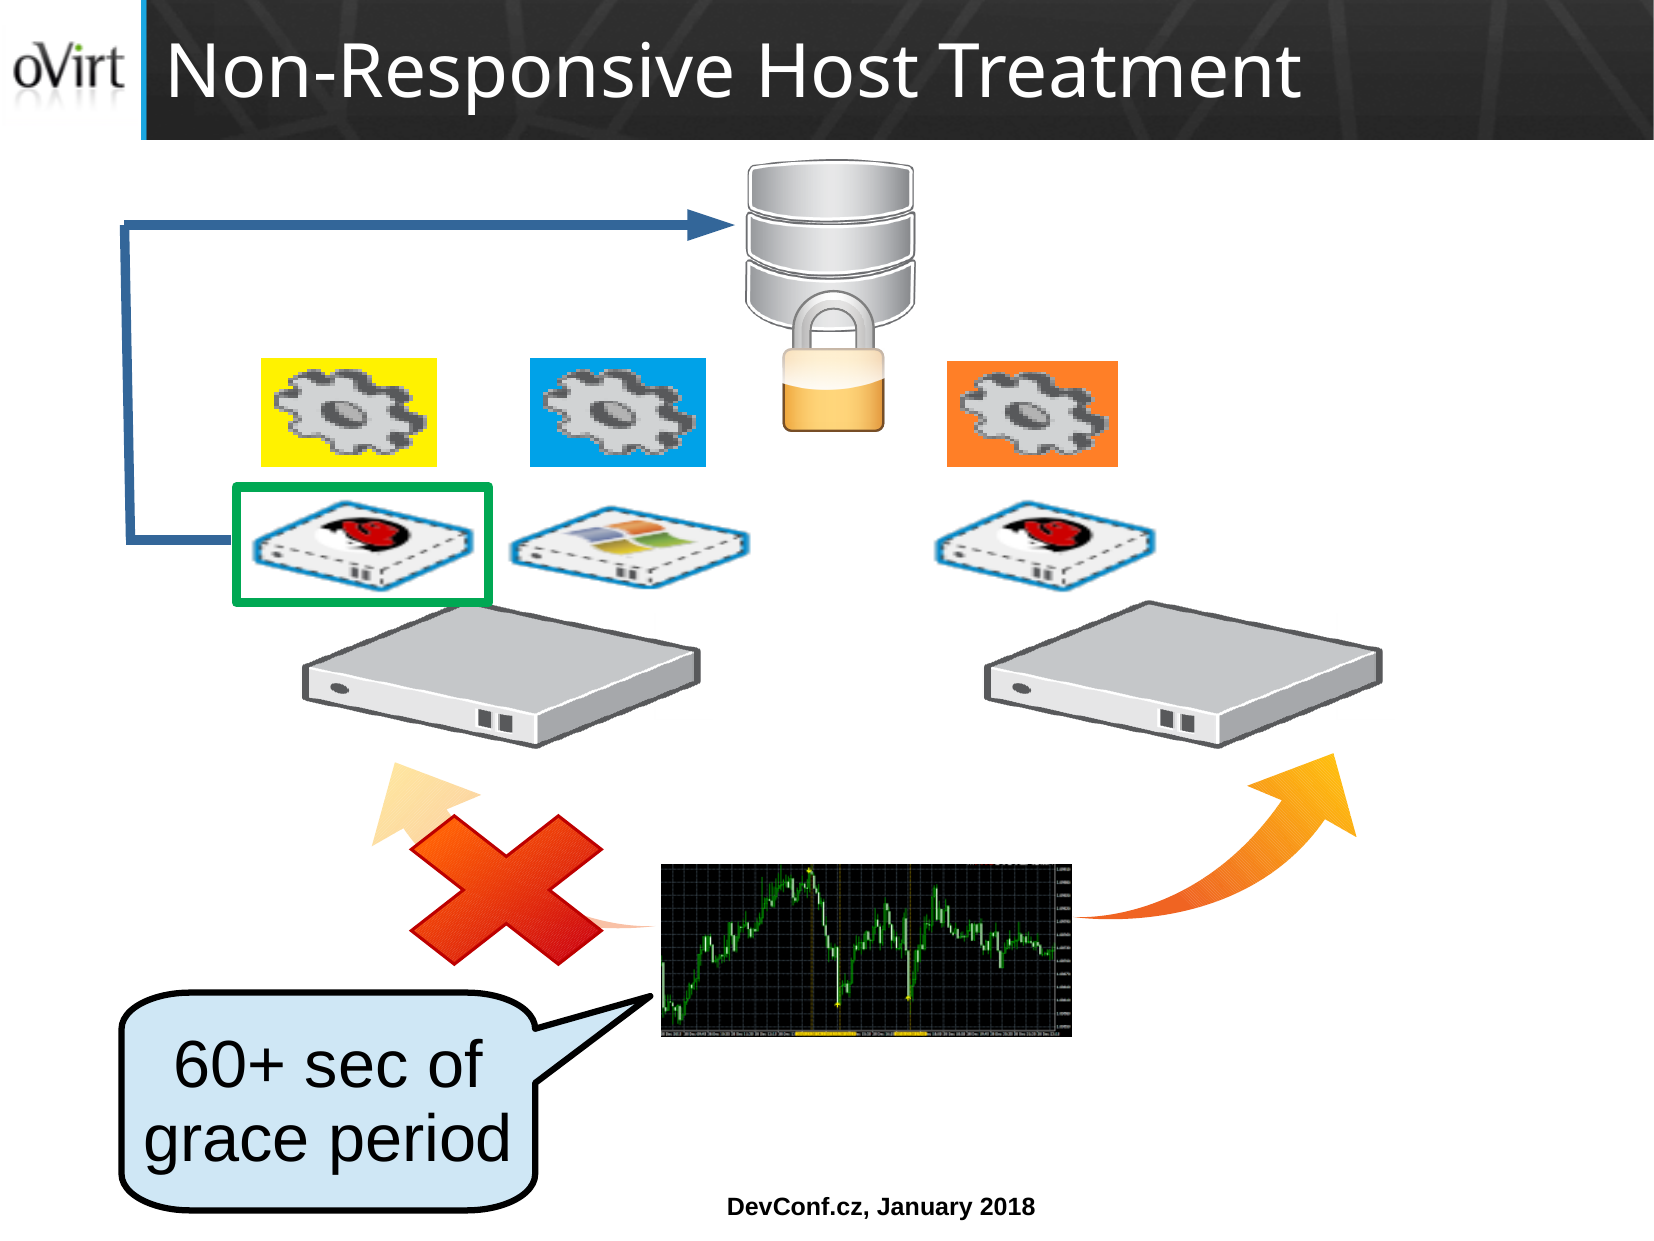

# Non-Responsive Host Treatment
60+ sec of
grace period